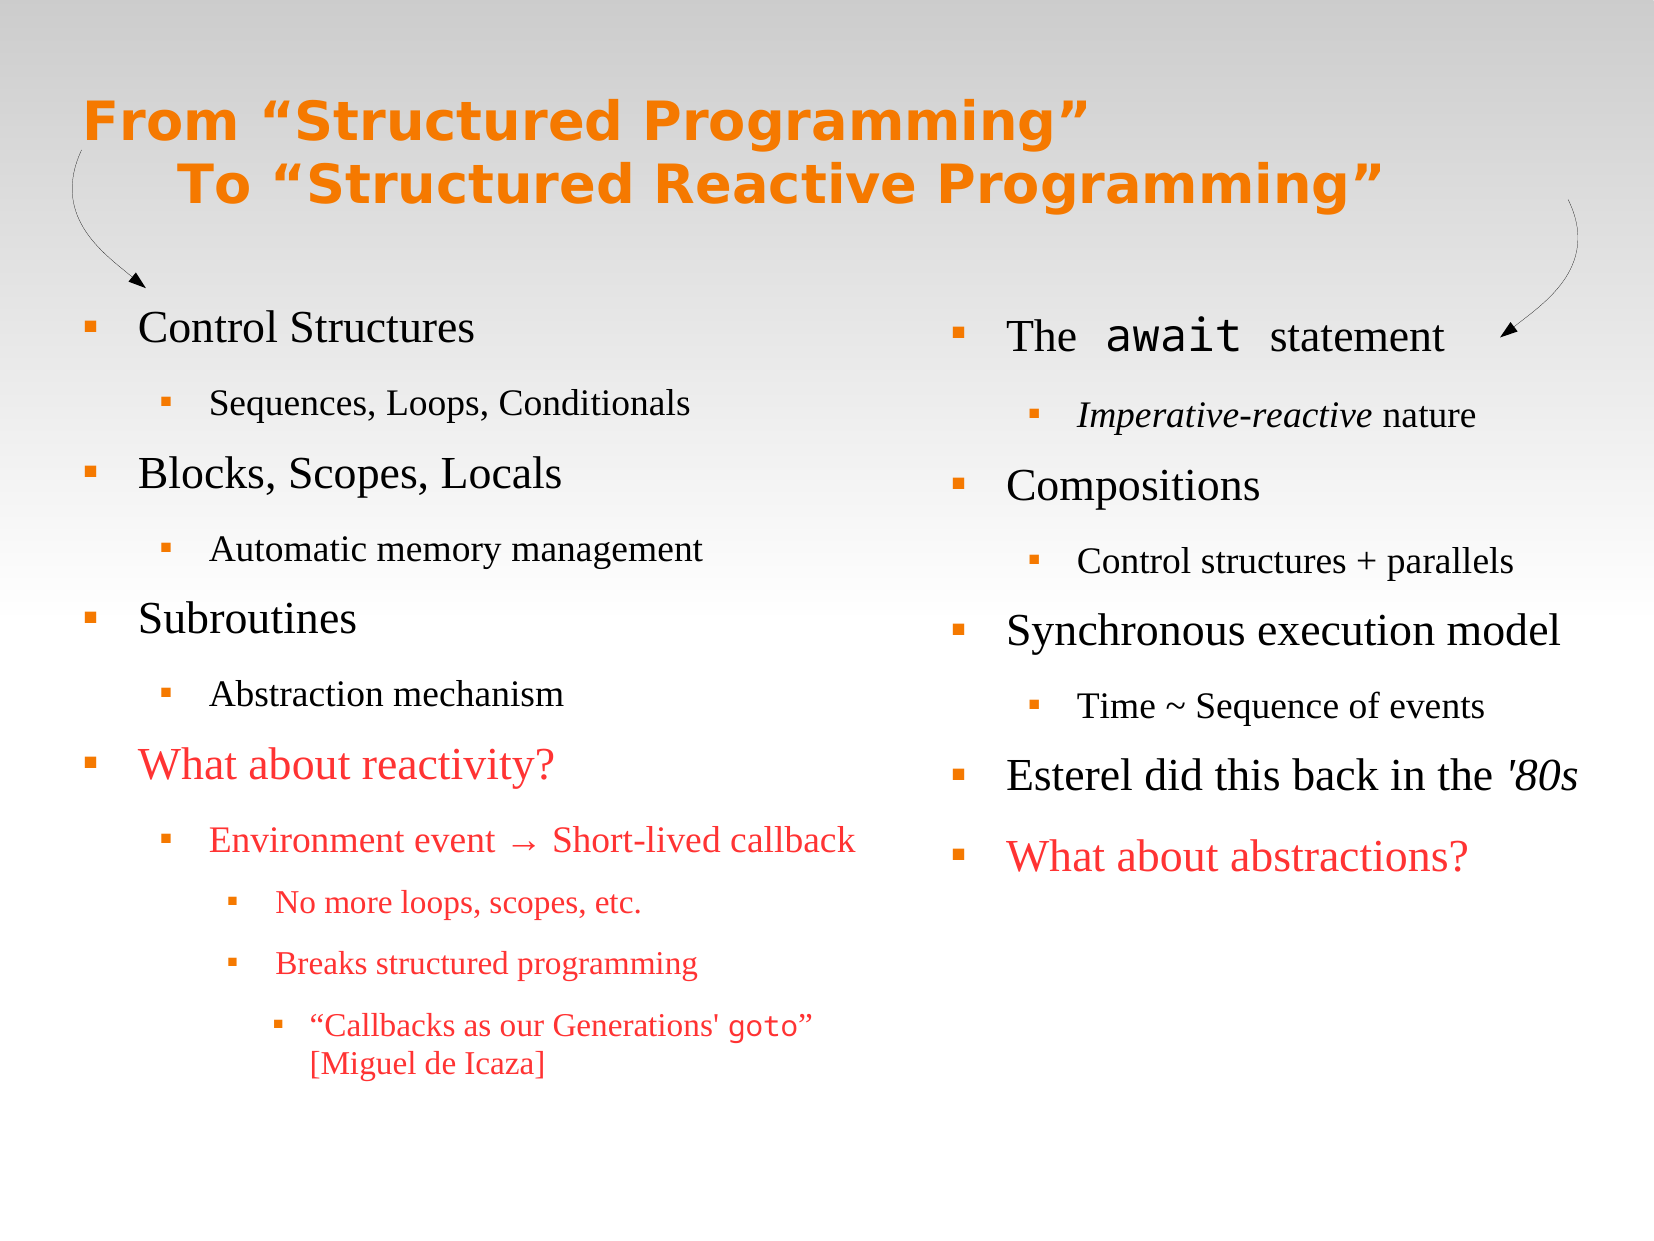

# From “Structured Programming” To “Structured Reactive Programming”
The await statement
Imperative-reactive nature
Compositions
Control structures + parallels
Synchronous execution model
Time ~ Sequence of events
Esterel did this back in the '80s
What about abstractions?
Control Structures
Sequences, Loops, Conditionals
Blocks, Scopes, Locals
Automatic memory management
Subroutines
Abstraction mechanism
What about reactivity?
Environment event → Short-lived callback
No more loops, scopes, etc.
Breaks structured programming
“Callbacks as our Generations' goto” [Miguel de Icaza]